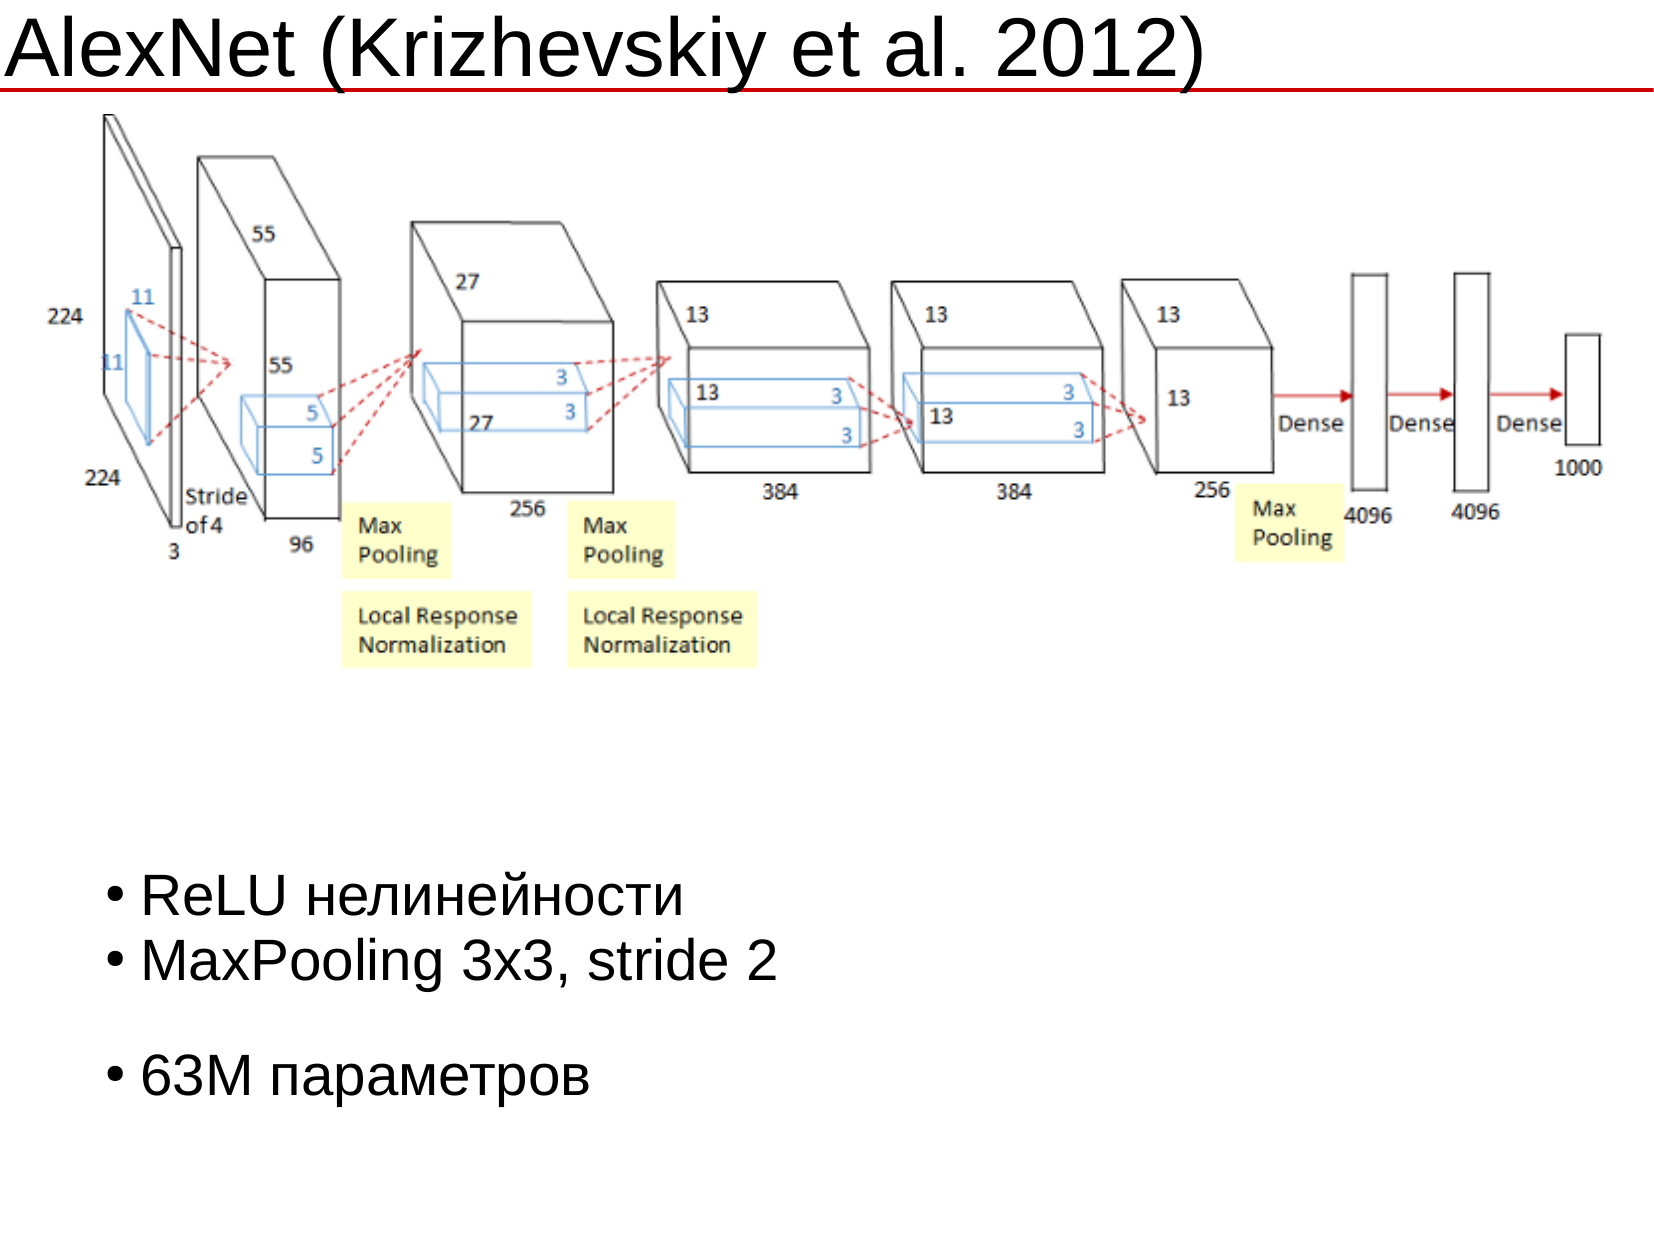

# AlexNet (Krizhevskiy et al. 2012)
ReLU нелинейности
MaxPooling 3х3, stride 2
63M параметров